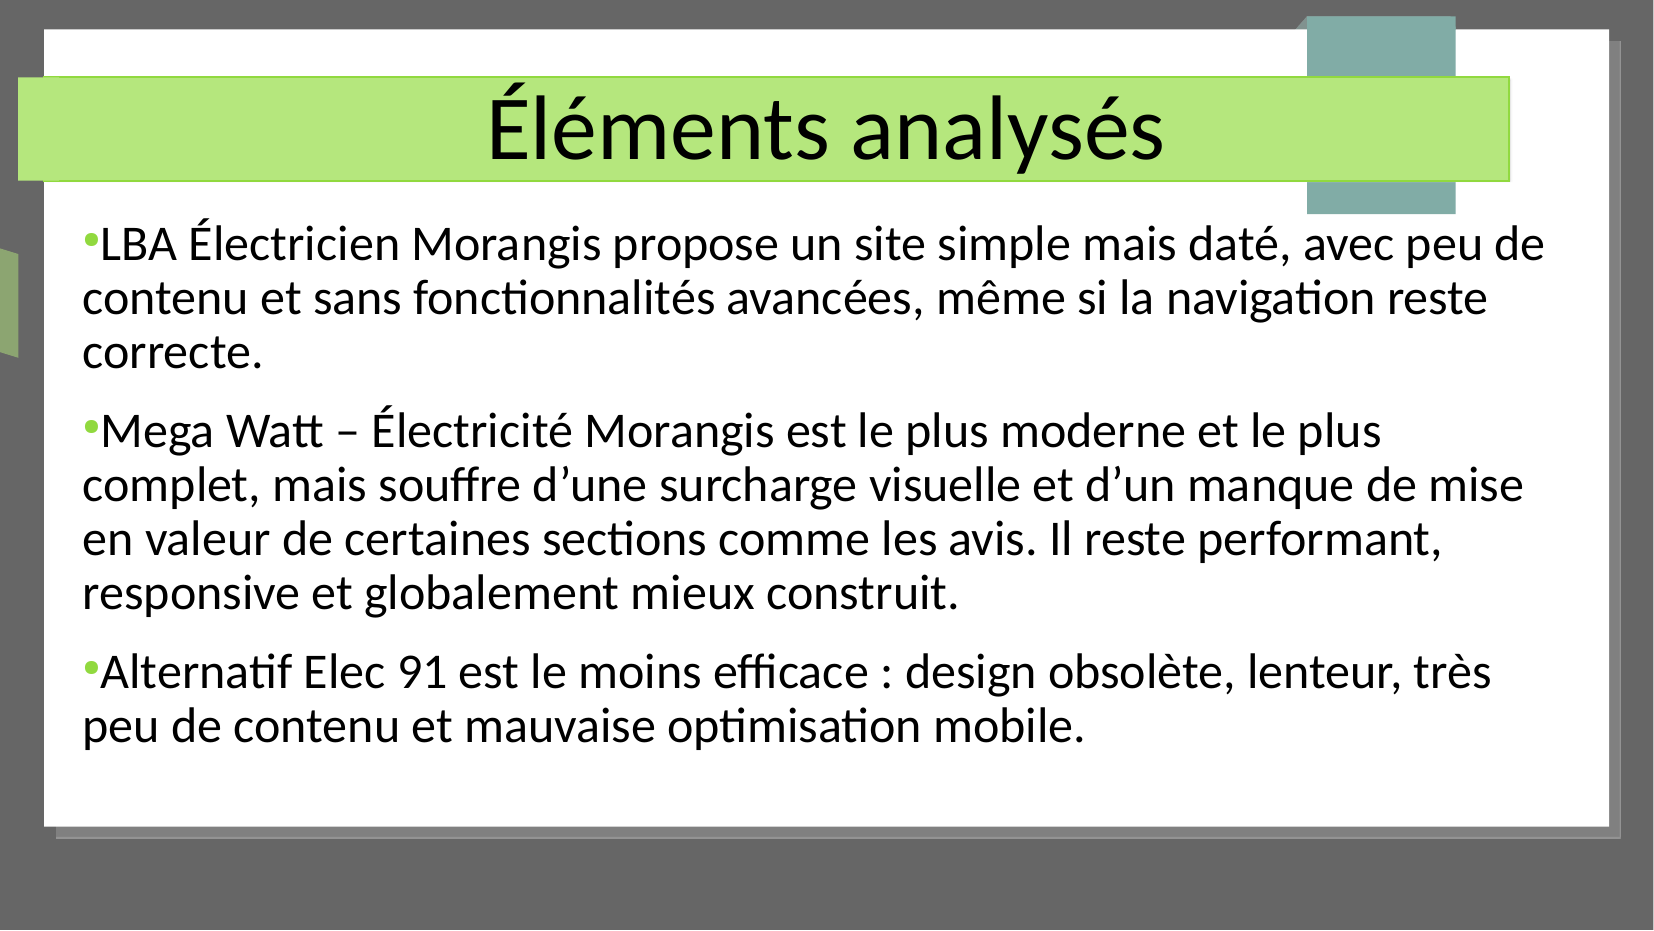

# Éléments analysés
LBA Électricien Morangis propose un site simple mais daté, avec peu de contenu et sans fonctionnalités avancées, même si la navigation reste correcte.
Mega Watt – Électricité Morangis est le plus moderne et le plus complet, mais souffre d’une surcharge visuelle et d’un manque de mise en valeur de certaines sections comme les avis. Il reste performant, responsive et globalement mieux construit.
Alternatif Elec 91 est le moins efficace : design obsolète, lenteur, très peu de contenu et mauvaise optimisation mobile.